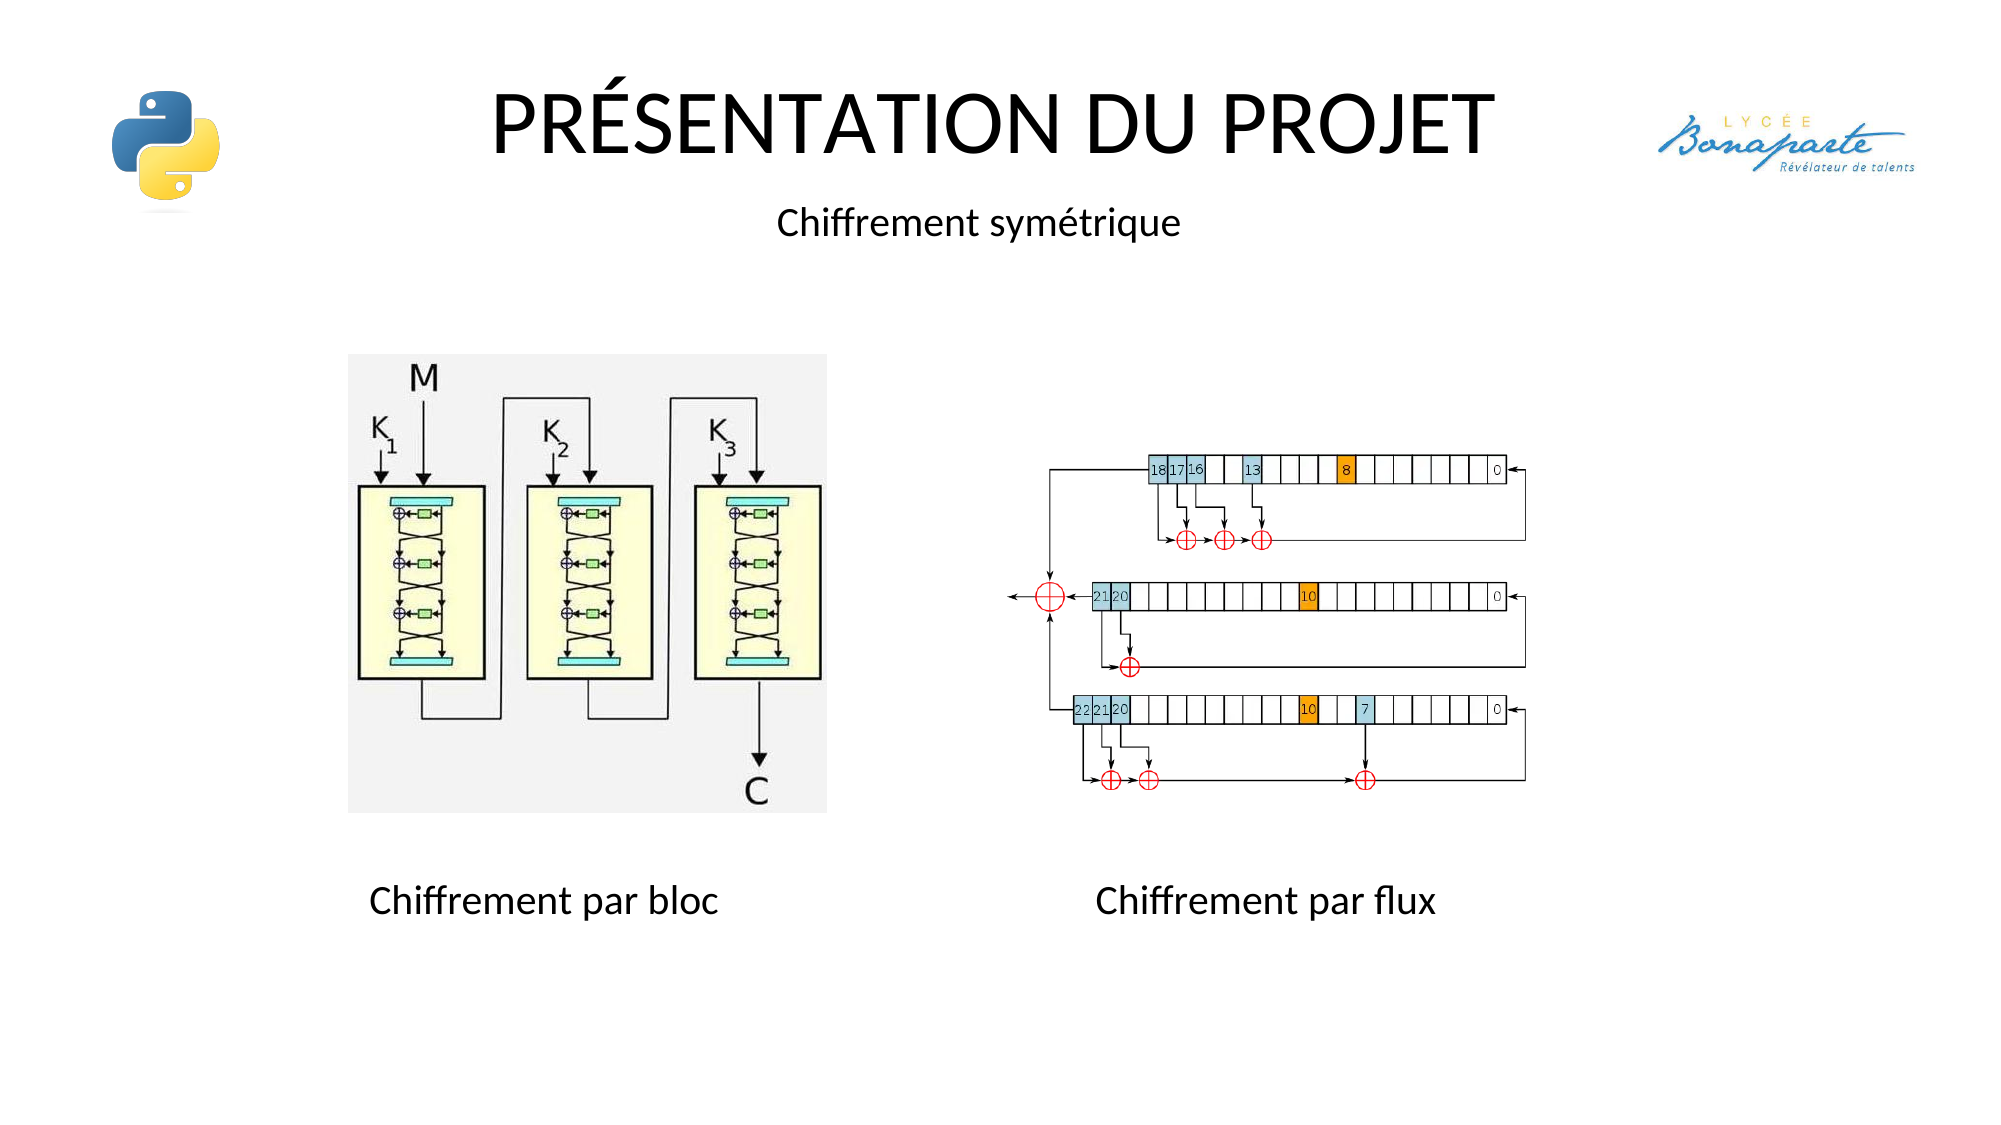

PRÉSENTATION DU PROJET
Chiffrement symétrique
Chiffrement par bloc
Chiffrement par flux